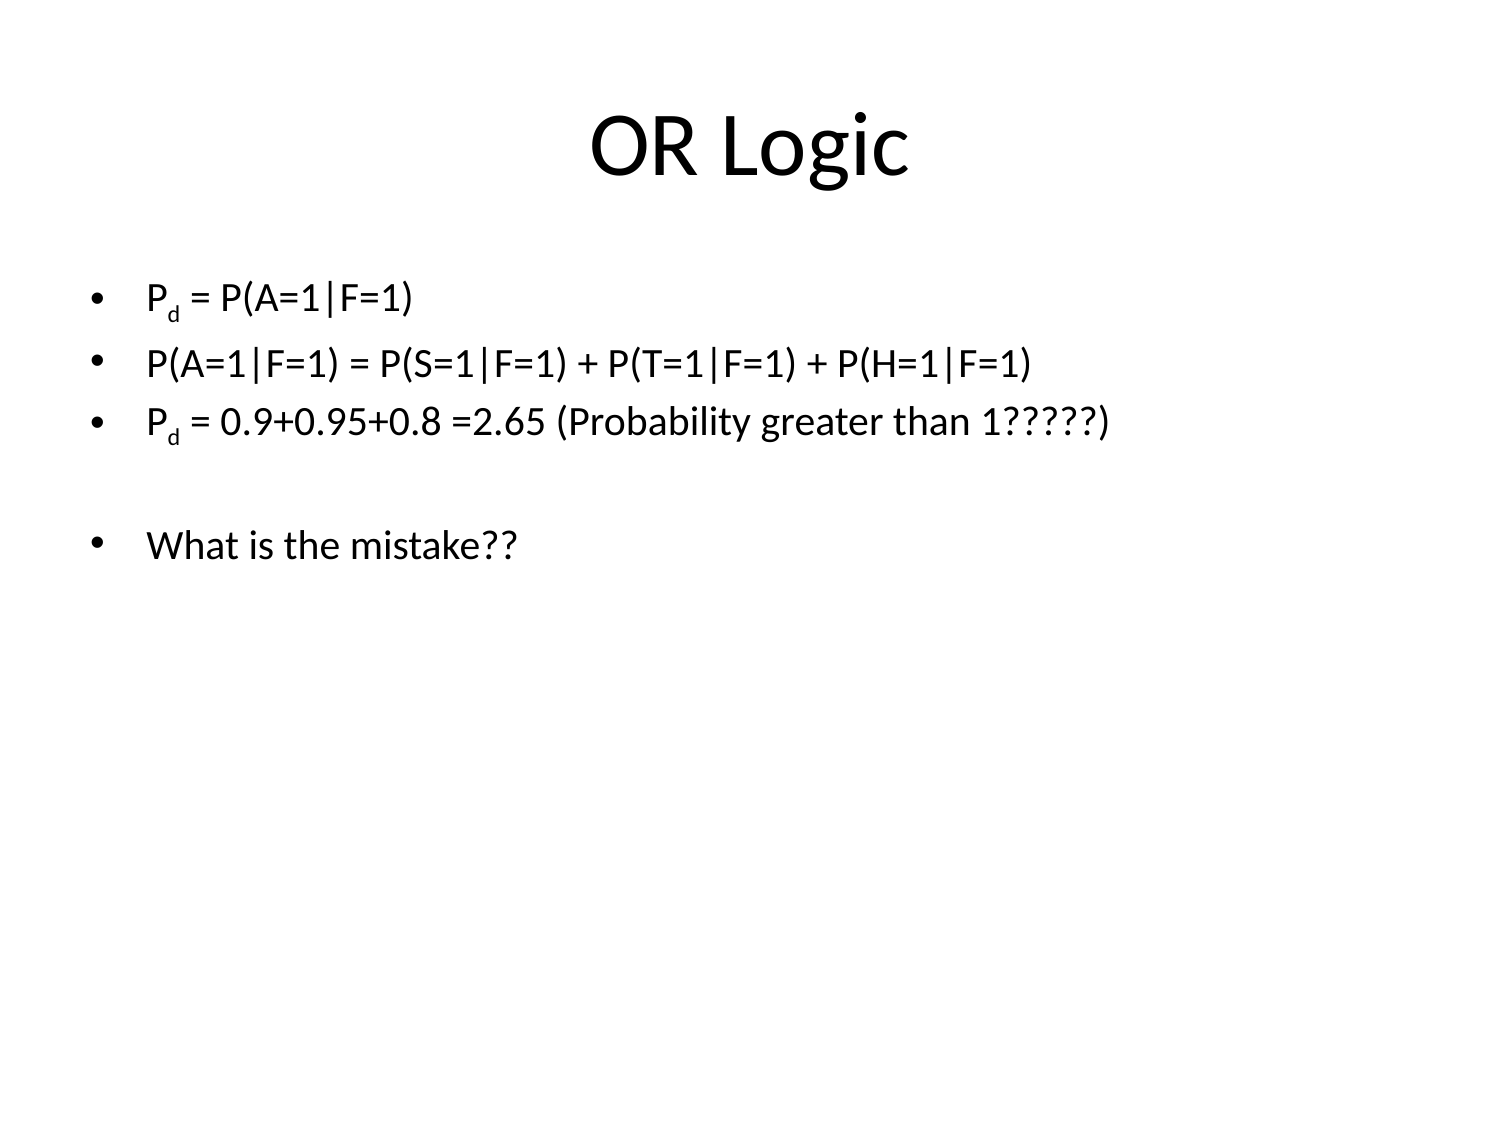

# OR Logic
Pd = P(A=1|F=1)
P(A=1|F=1) = P(S=1|F=1) + P(T=1|F=1) + P(H=1|F=1)
Pd = 0.9+0.95+0.8 =2.65 (Probability greater than 1?????)
What is the mistake??